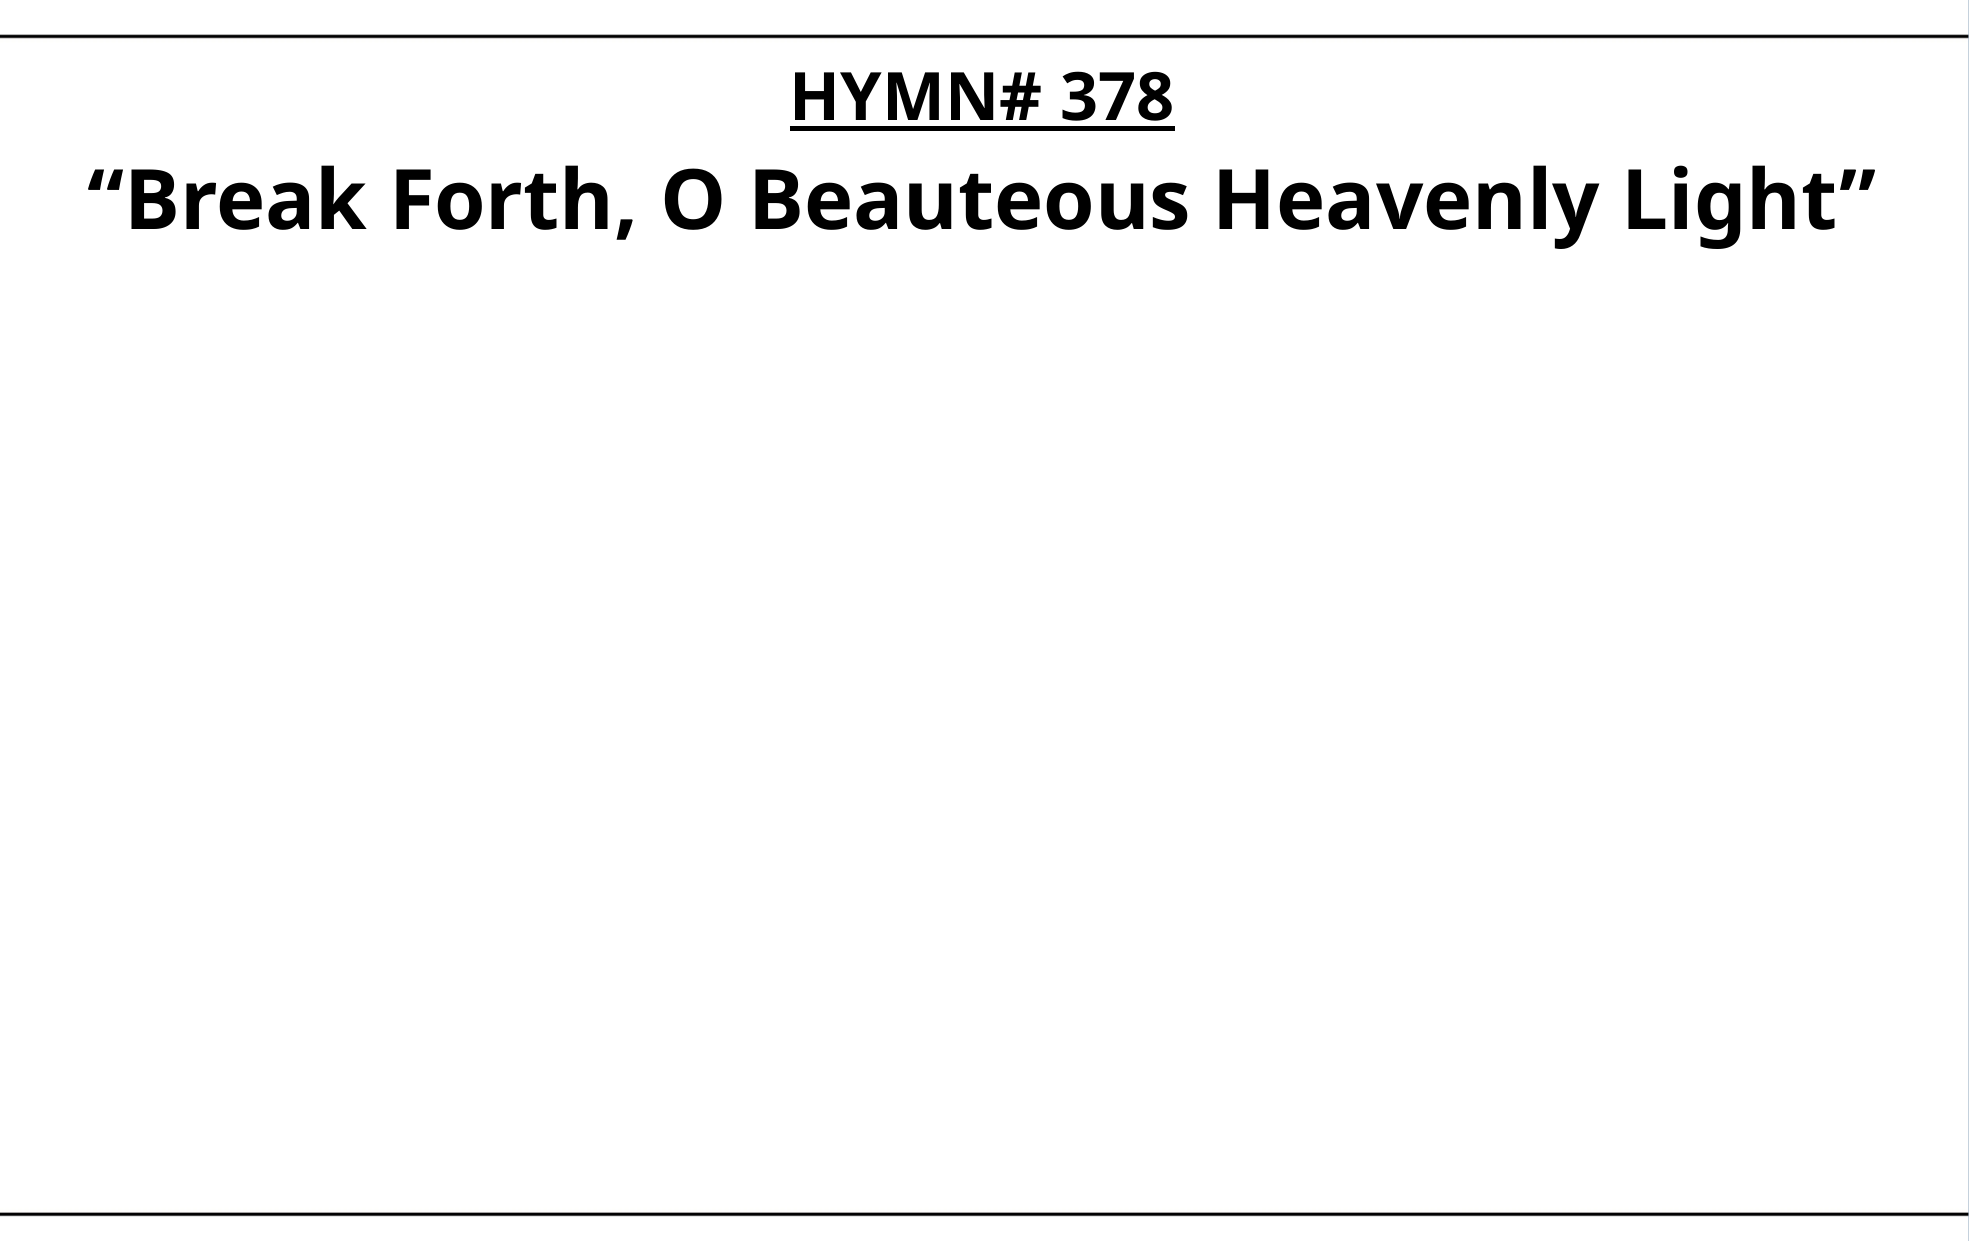

# HYMN# 378
“Break Forth, O Beauteous Heavenly Light”